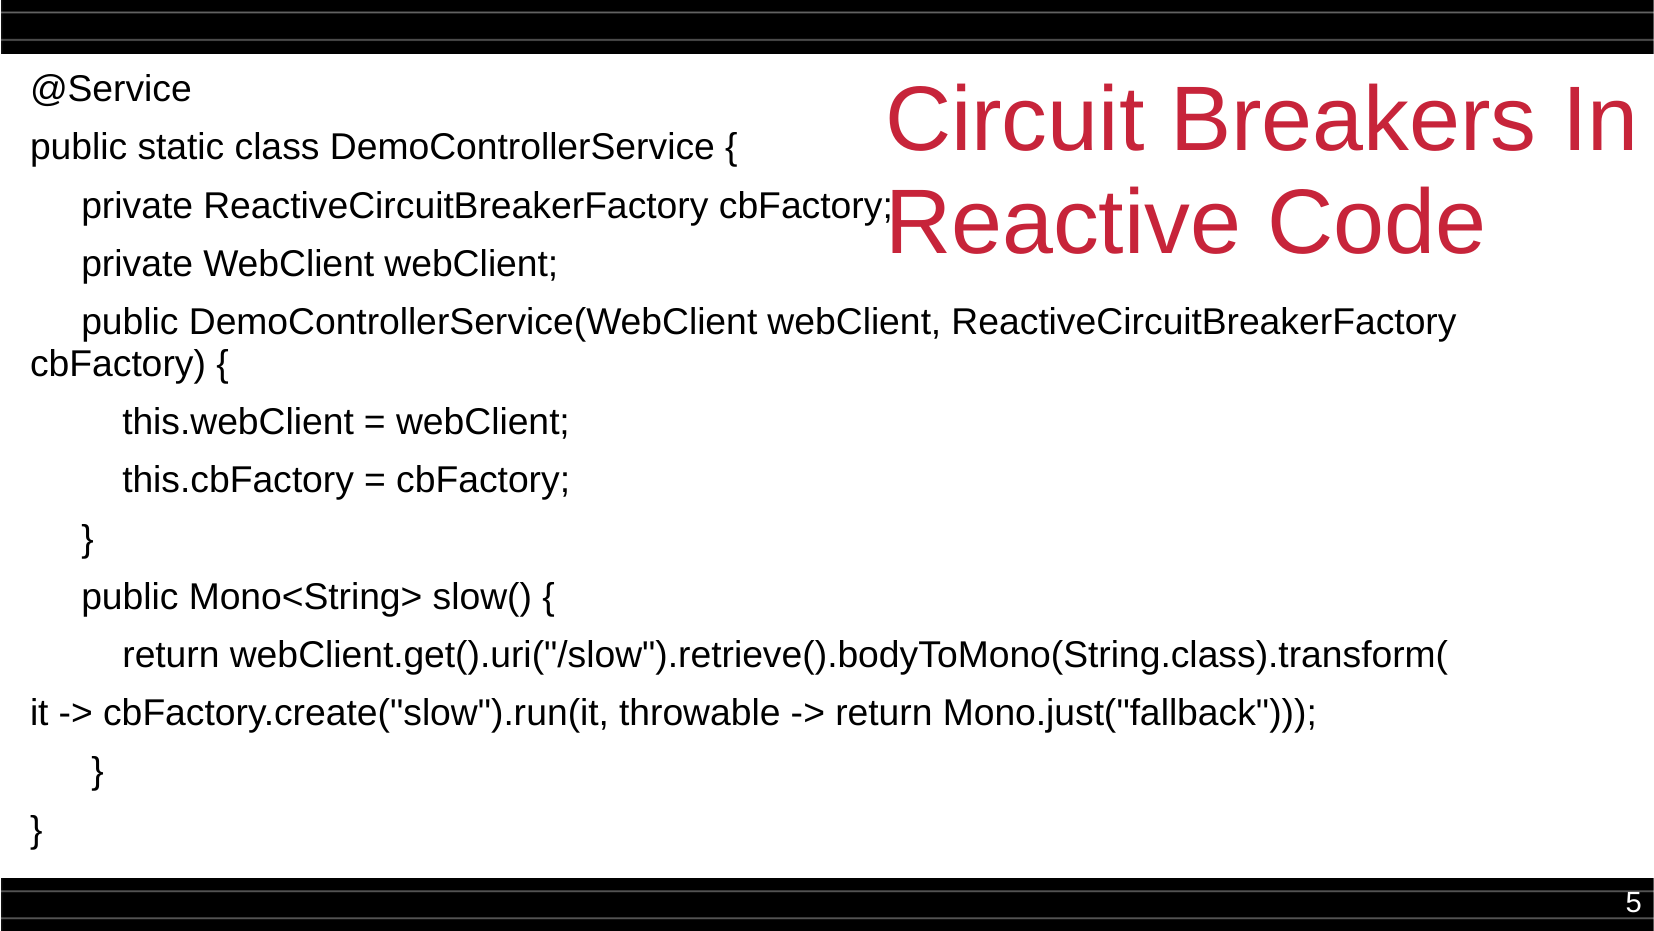

@Service
public static class DemoControllerService {
 private ReactiveCircuitBreakerFactory cbFactory;
 private WebClient webClient;
 public DemoControllerService(WebClient webClient, ReactiveCircuitBreakerFactory cbFactory) {
 this.webClient = webClient;
 this.cbFactory = cbFactory;
 }
 public Mono<String> slow() {
 return webClient.get().uri("/slow").retrieve().bodyToMono(String.class).transform(
it -> cbFactory.create("slow").run(it, throwable -> return Mono.just("fallback")));
 }
}
# Circuit Breakers In Reactive Code